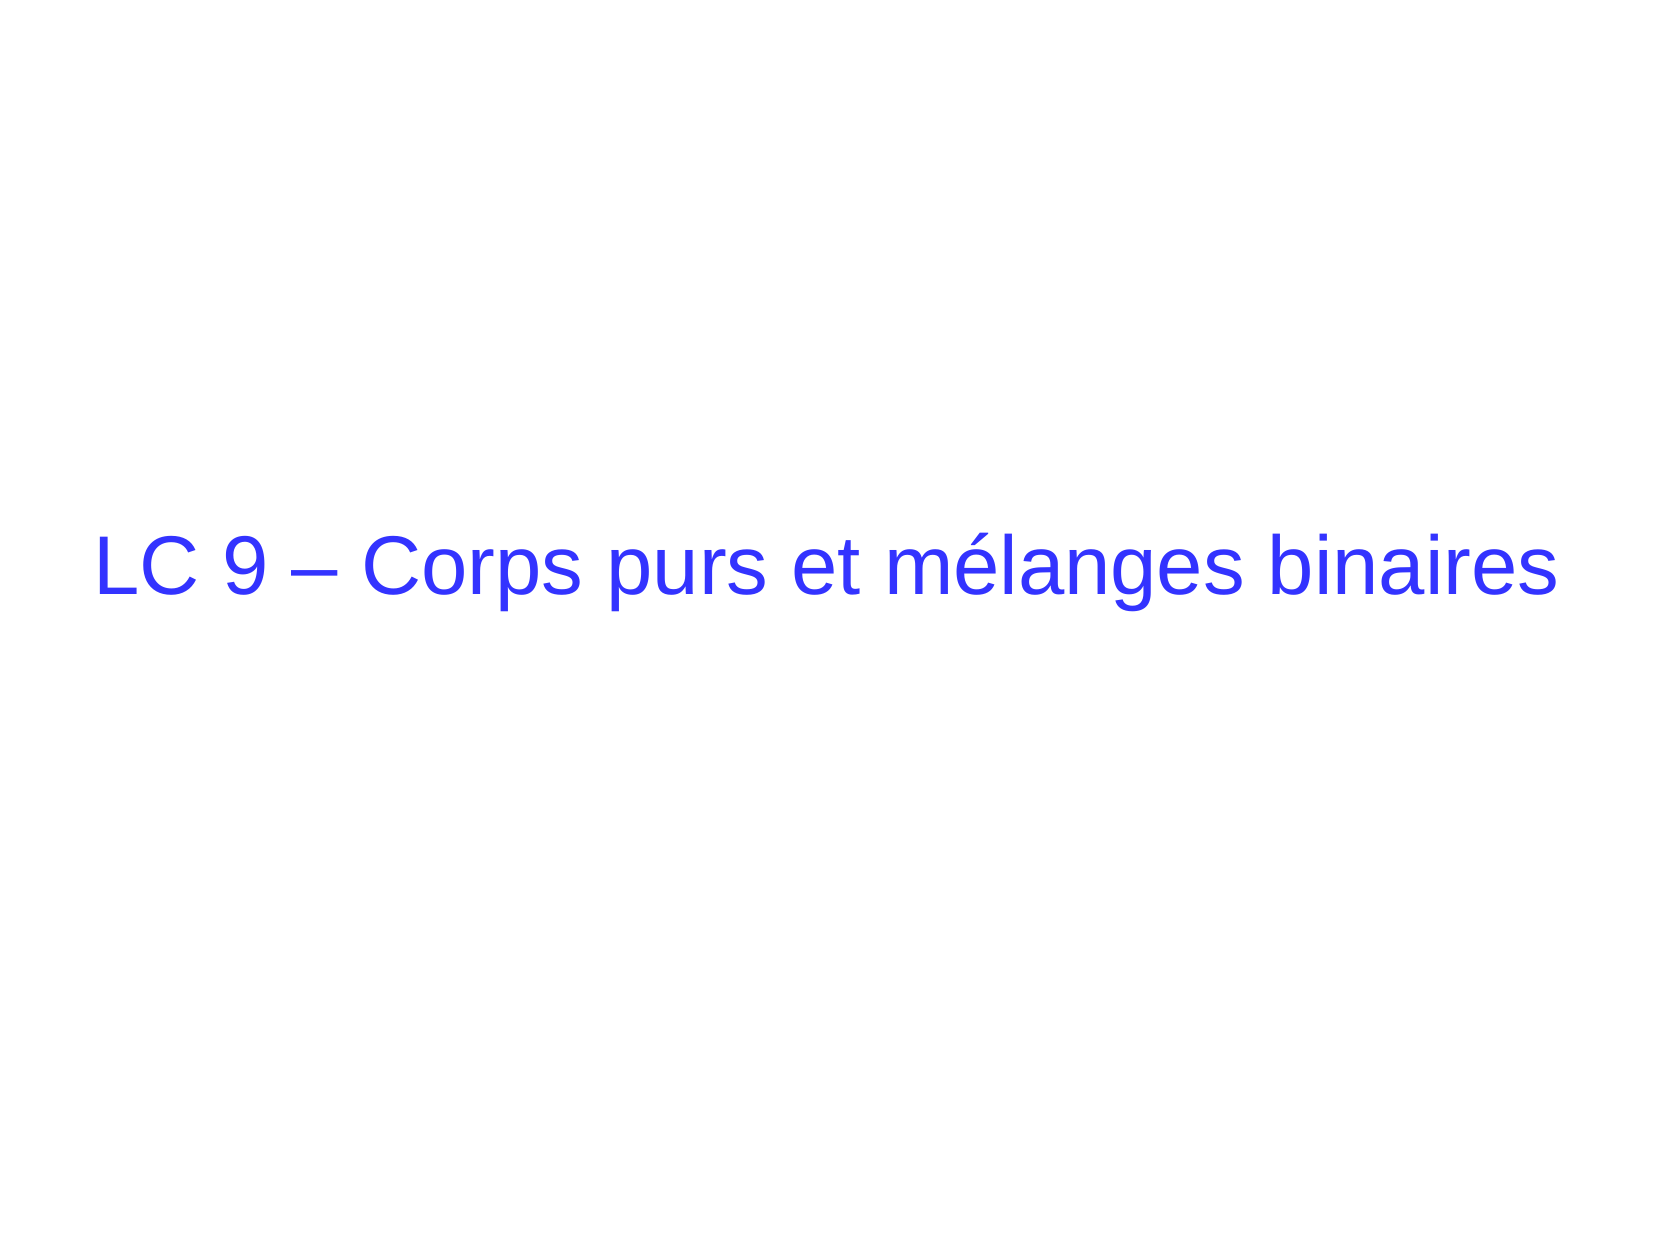

# LC 9 – Corps purs et mélanges binaires